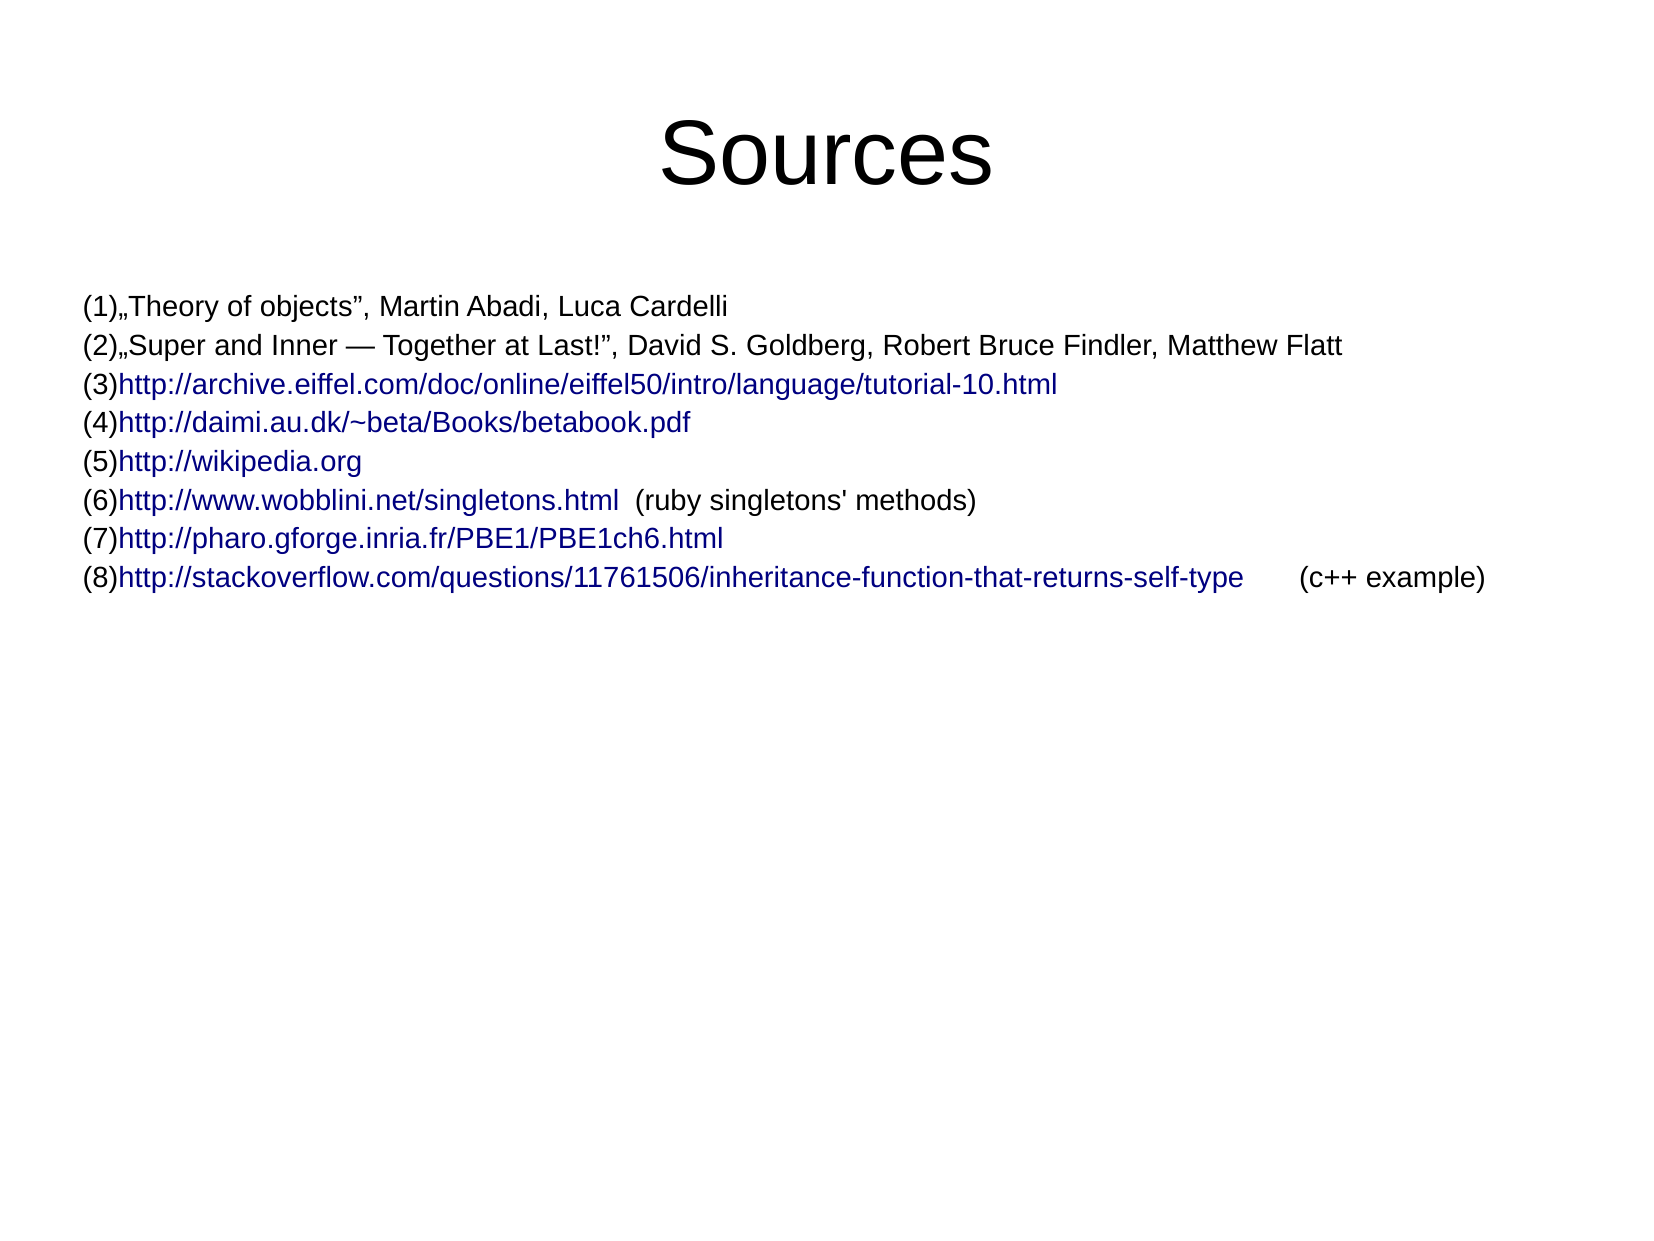

# Sources
„Theory of objects”, Martin Abadi, Luca Cardelli
„Super and Inner — Together at Last!”, David S. Goldberg, Robert Bruce Findler, Matthew Flatt
http://archive.eiffel.com/doc/online/eiffel50/intro/language/tutorial-10.html
http://daimi.au.dk/~beta/Books/betabook.pdf
http://wikipedia.org
http://www.wobblini.net/singletons.html	(ruby singletons' methods)
http://pharo.gforge.inria.fr/PBE1/PBE1ch6.html
http://stackoverflow.com/questions/11761506/inheritance-function-that-returns-self-type 	(c++ example)